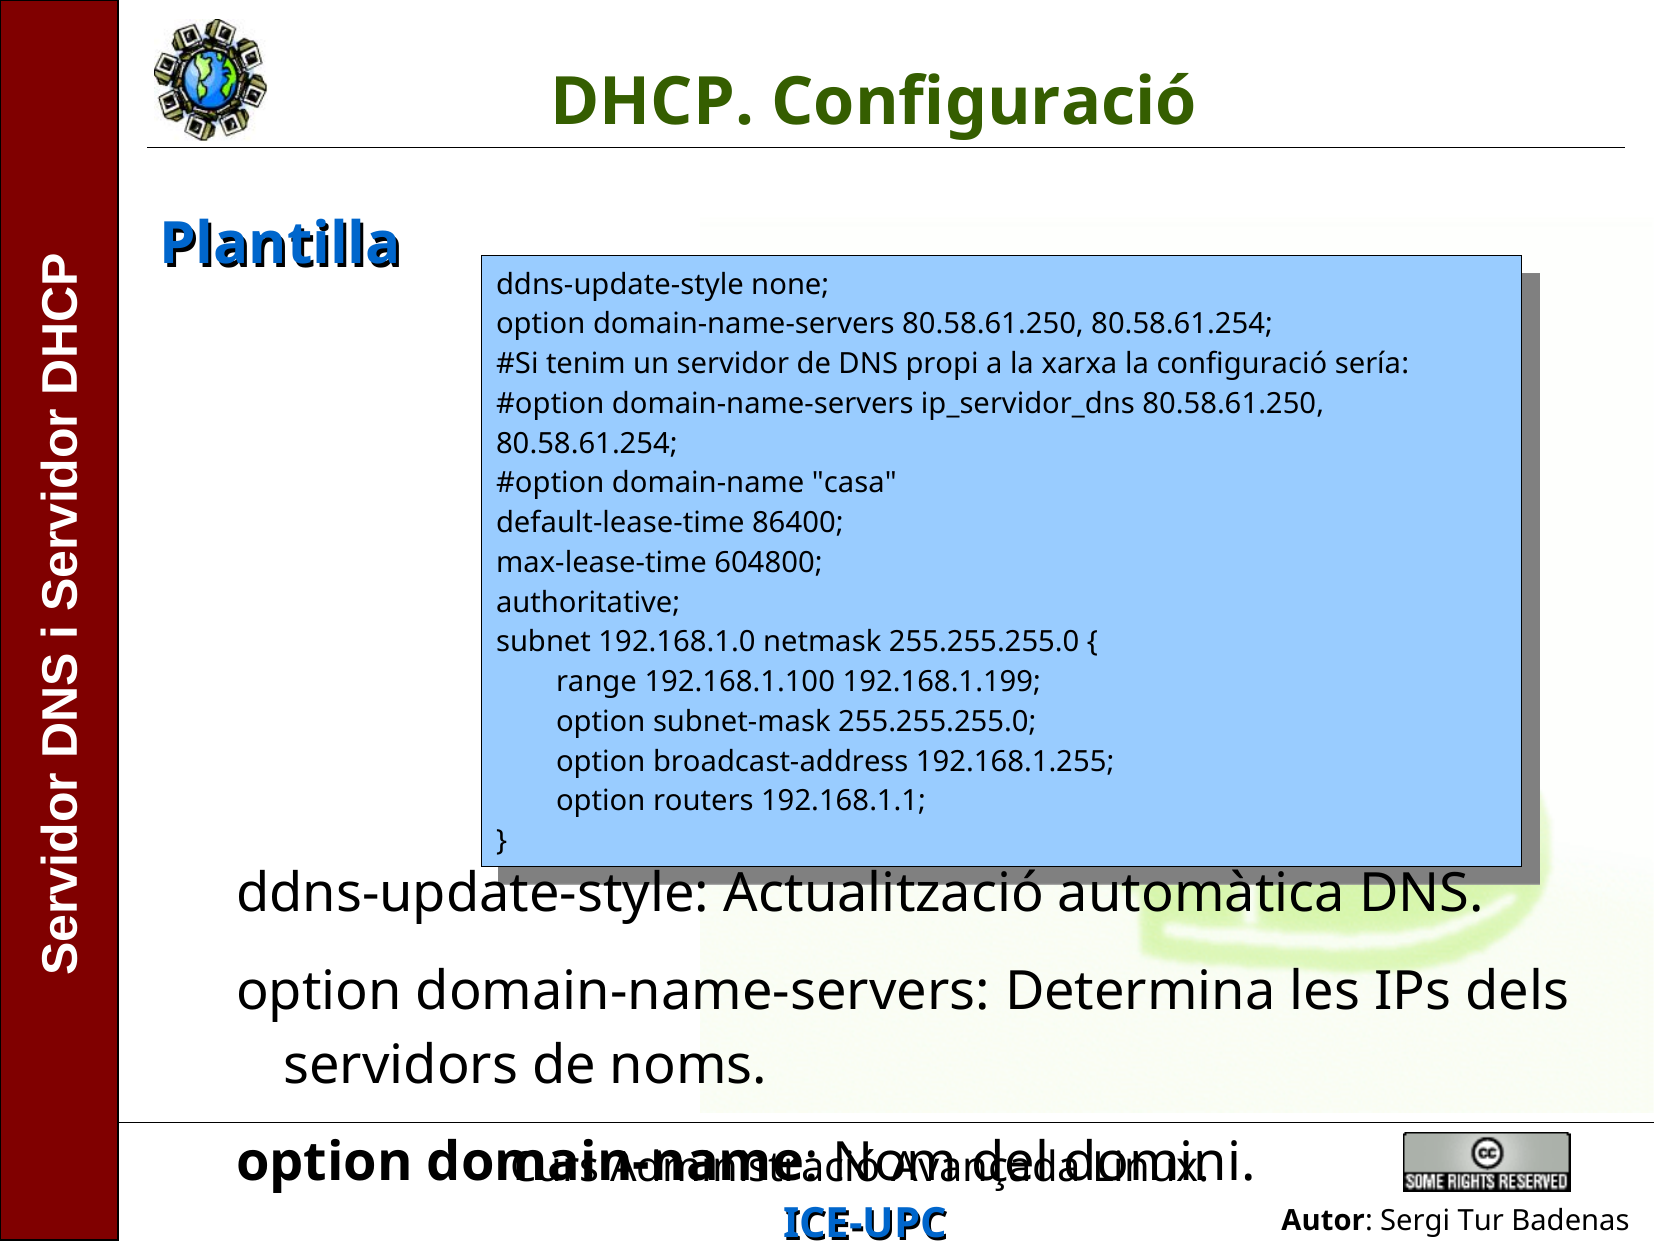

# DHCP. Configuració
Plantilla
ddns-update-style: Actualització automàtica DNS.
option domain-name-servers: Determina les IPs dels servidors de noms.
option domain-name: Nom del domini.
ddns-update-style none;
option domain-name-servers 80.58.61.250, 80.58.61.254;
#Si tenim un servidor de DNS propi a la xarxa la configuració sería:
#option domain-name-servers ip_servidor_dns 80.58.61.250, 80.58.61.254;
#option domain-name "casa"
default-lease-time 86400;
max-lease-time 604800;
authoritative;
subnet 192.168.1.0 netmask 255.255.255.0 {
 range 192.168.1.100 192.168.1.199;
 option subnet-mask 255.255.255.0;
 option broadcast-address 192.168.1.255;
 option routers 192.168.1.1;
}